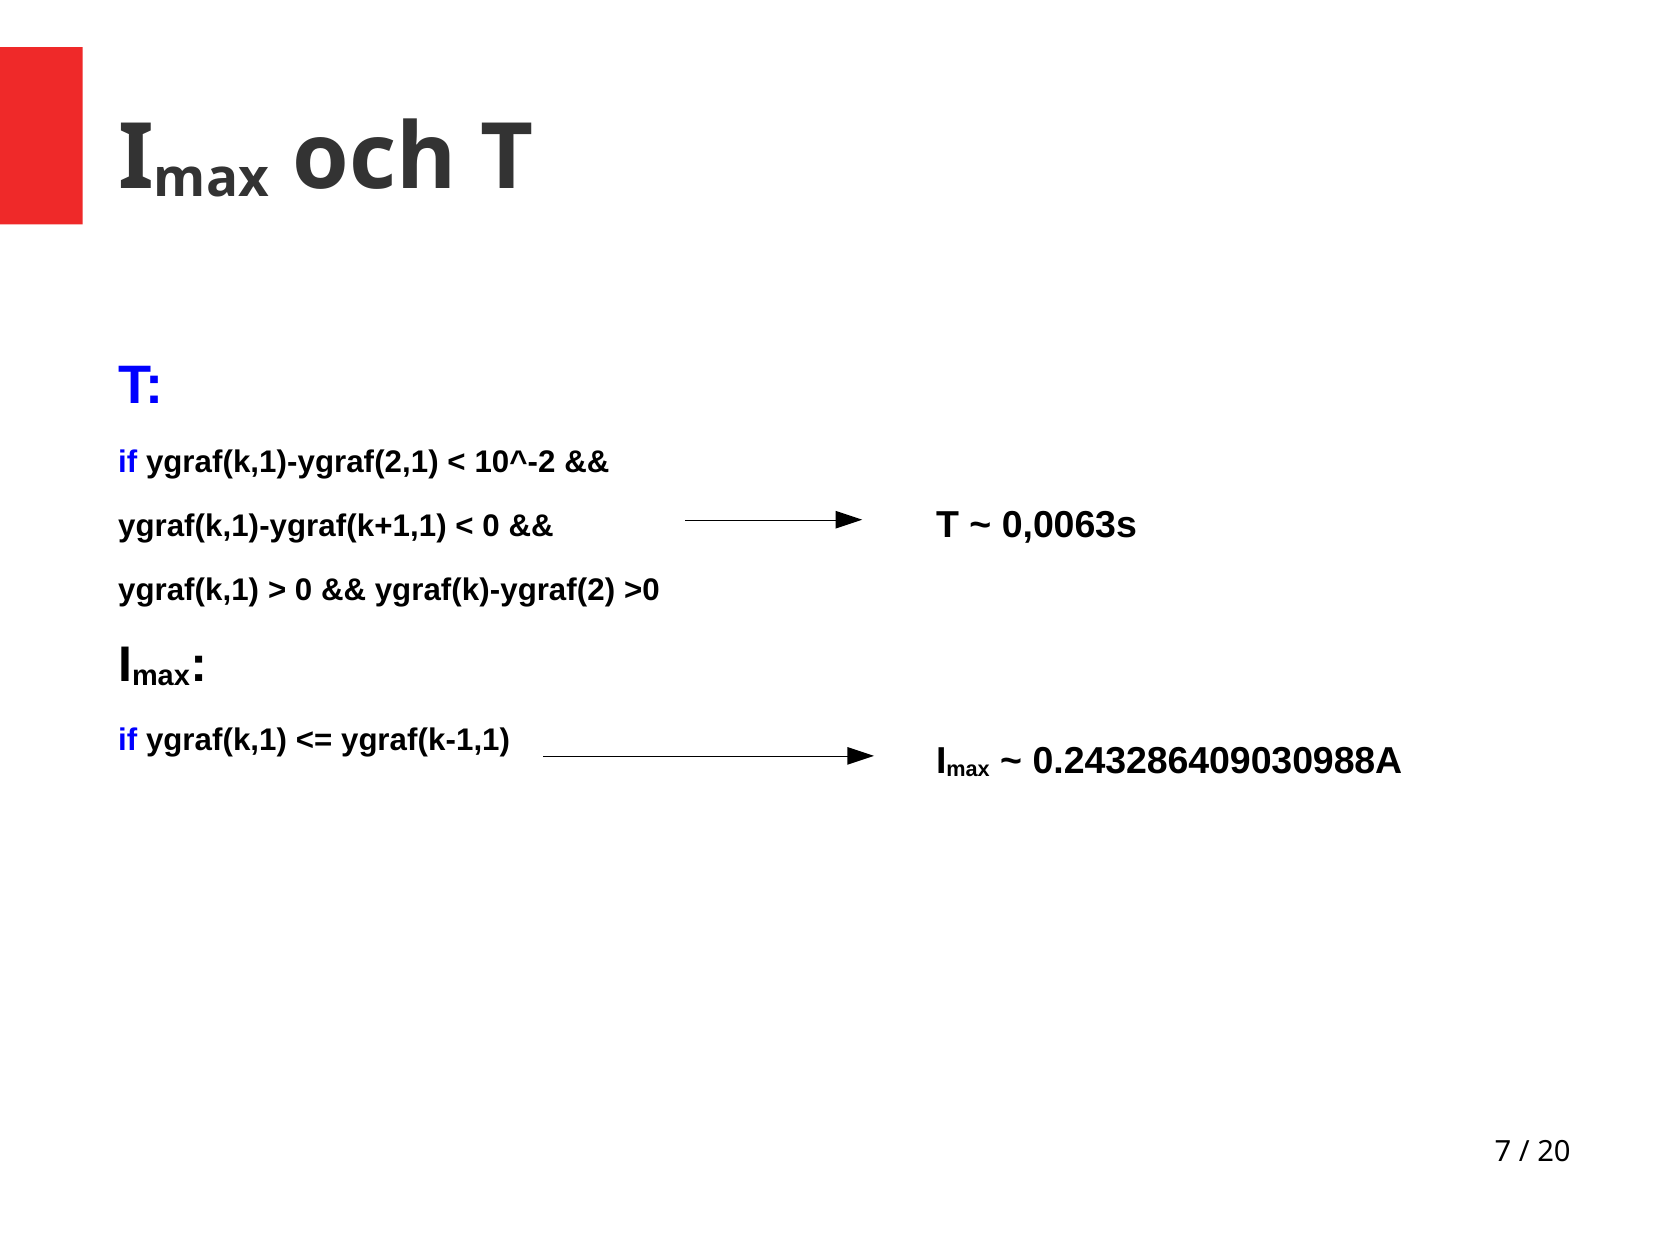

# Imax och T
T:
if ygraf(k,1)-ygraf(2,1) < 10^-2 &&
ygraf(k,1)-ygraf(k+1,1) < 0 &&
ygraf(k,1) > 0 && ygraf(k)-ygraf(2) >0
Imax:
if ygraf(k,1) <= ygraf(k-1,1)
T ~ 0,0063s
Imax ~ 0.243286409030988A
7